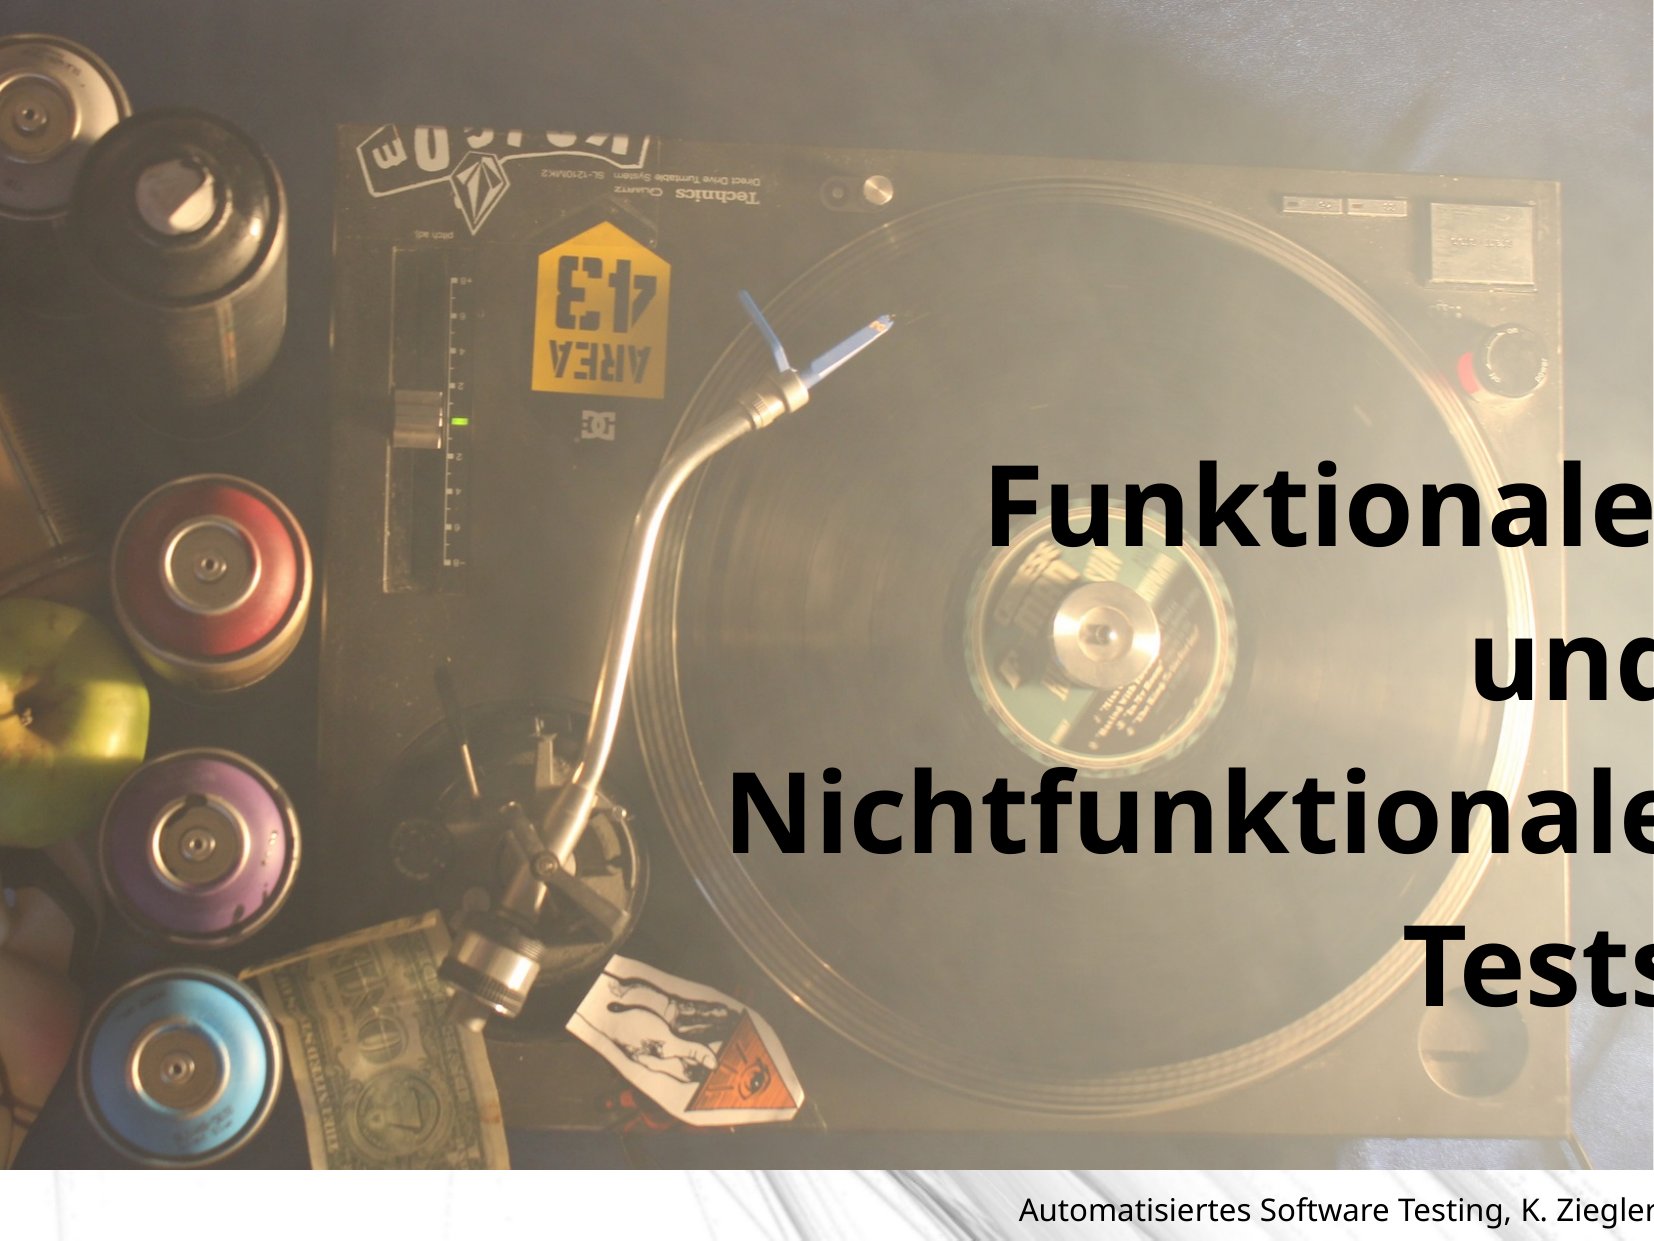

Funktionale
und
Nichtfunktionale
Tests
Automatisiertes Software Testing, K. Ziegler